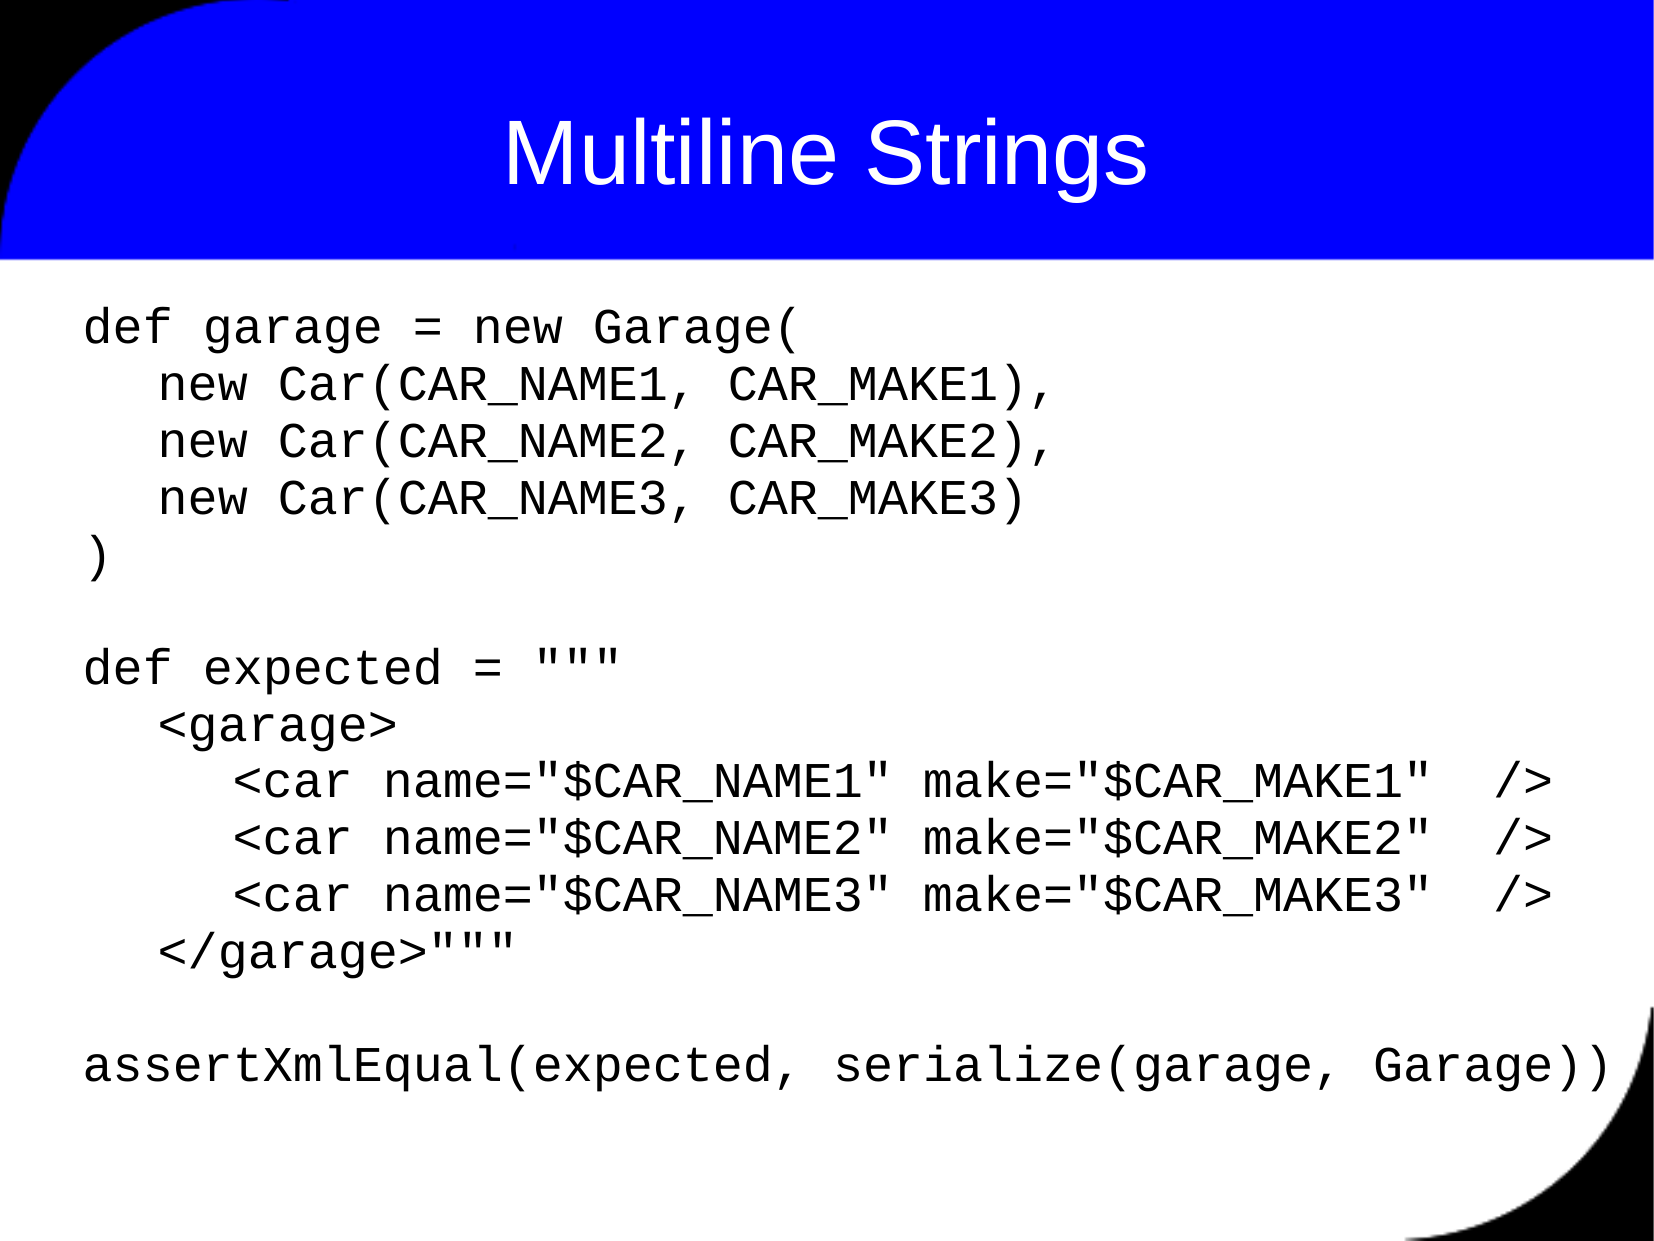

# Multiline Strings
def garage = new Garage(
	new Car(CAR_NAME1, CAR_MAKE1),
	new Car(CAR_NAME2, CAR_MAKE2),
	new Car(CAR_NAME3, CAR_MAKE3)
)
def expected = """
	<garage>
		<car name="$CAR_NAME1" make="$CAR_MAKE1" />
		<car name="$CAR_NAME2" make="$CAR_MAKE2" />
		<car name="$CAR_NAME3" make="$CAR_MAKE3" />
	</garage>"""
assertXmlEqual(expected, serialize(garage, Garage))